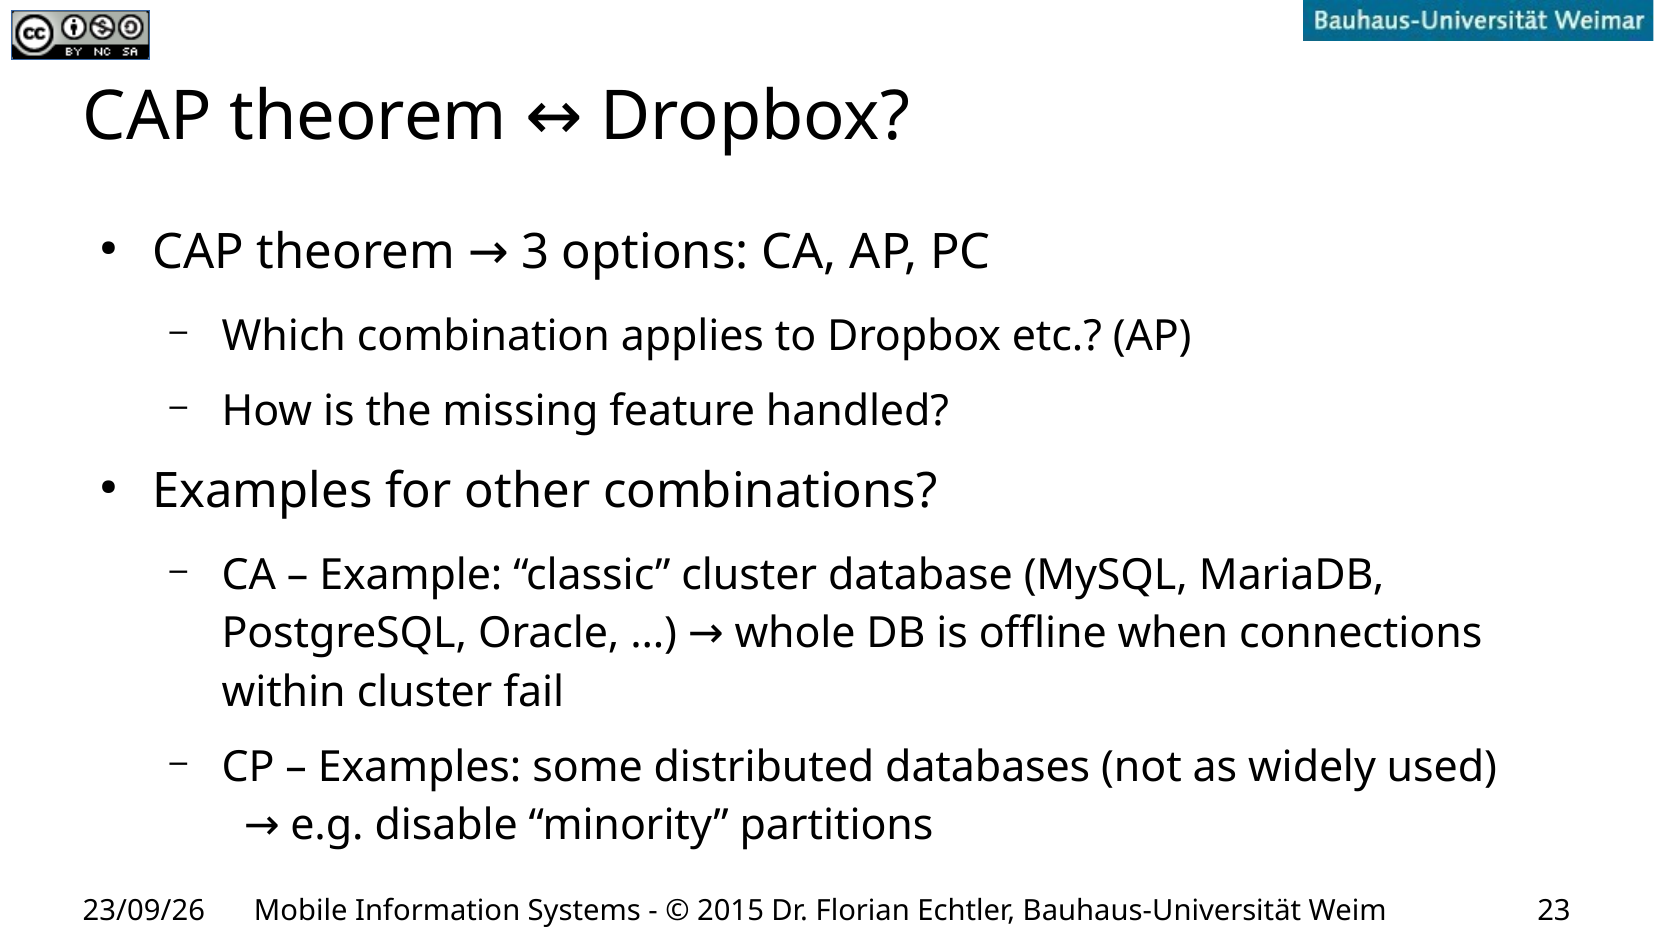

# CAP theorem ↔ Dropbox?
CAP theorem → 3 options: CA, AP, PC
Which combination applies to Dropbox etc.? (AP)
How is the missing feature handled?
Examples for other combinations?
CA – Example: “classic” cluster database (MySQL, MariaDB, PostgreSQL, Oracle, …) → whole DB is offline when connections within cluster fail
CP – Examples: some distributed databases (not as widely used) → e.g. disable “minority” partitions
Mobile Information Systems - © 2015 Dr. Florian Echtler, Bauhaus-Universität Weimar
23